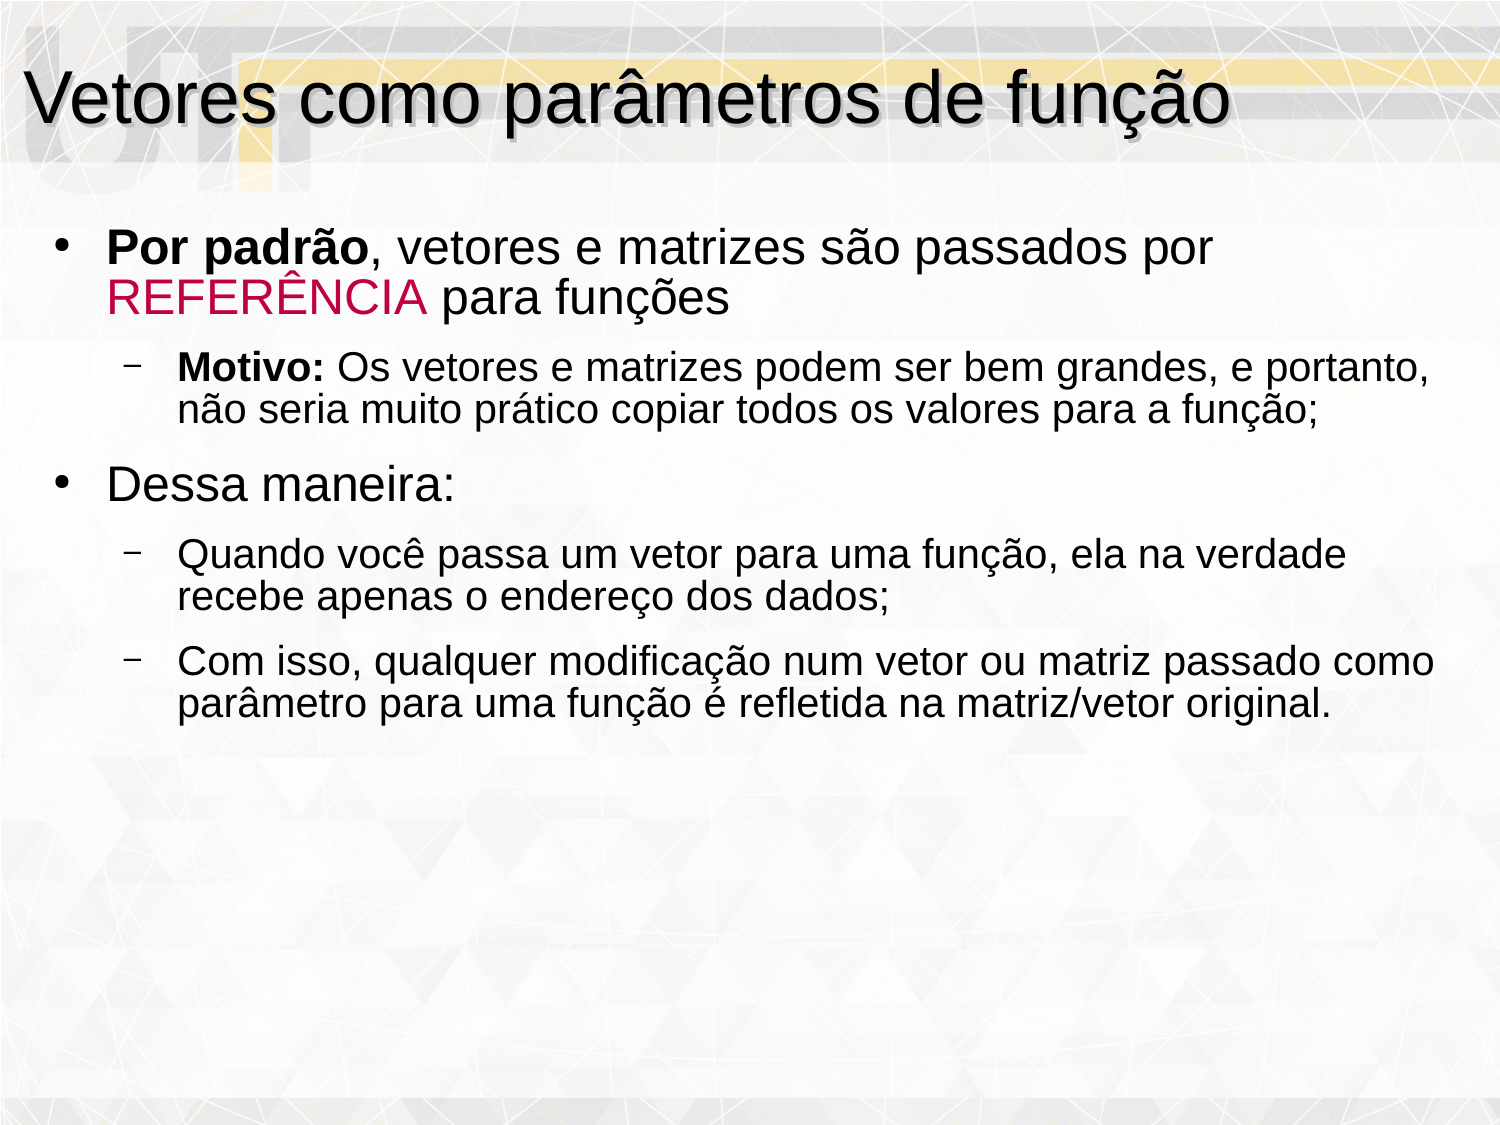

# Vetores como parâmetros de função
Por padrão, vetores e matrizes são passados por REFERÊNCIA para funções
Motivo: Os vetores e matrizes podem ser bem grandes, e portanto, não seria muito prático copiar todos os valores para a função;
Dessa maneira:
Quando você passa um vetor para uma função, ela na verdade recebe apenas o endereço dos dados;
Com isso, qualquer modificação num vetor ou matriz passado como parâmetro para uma função é refletida na matriz/vetor original.